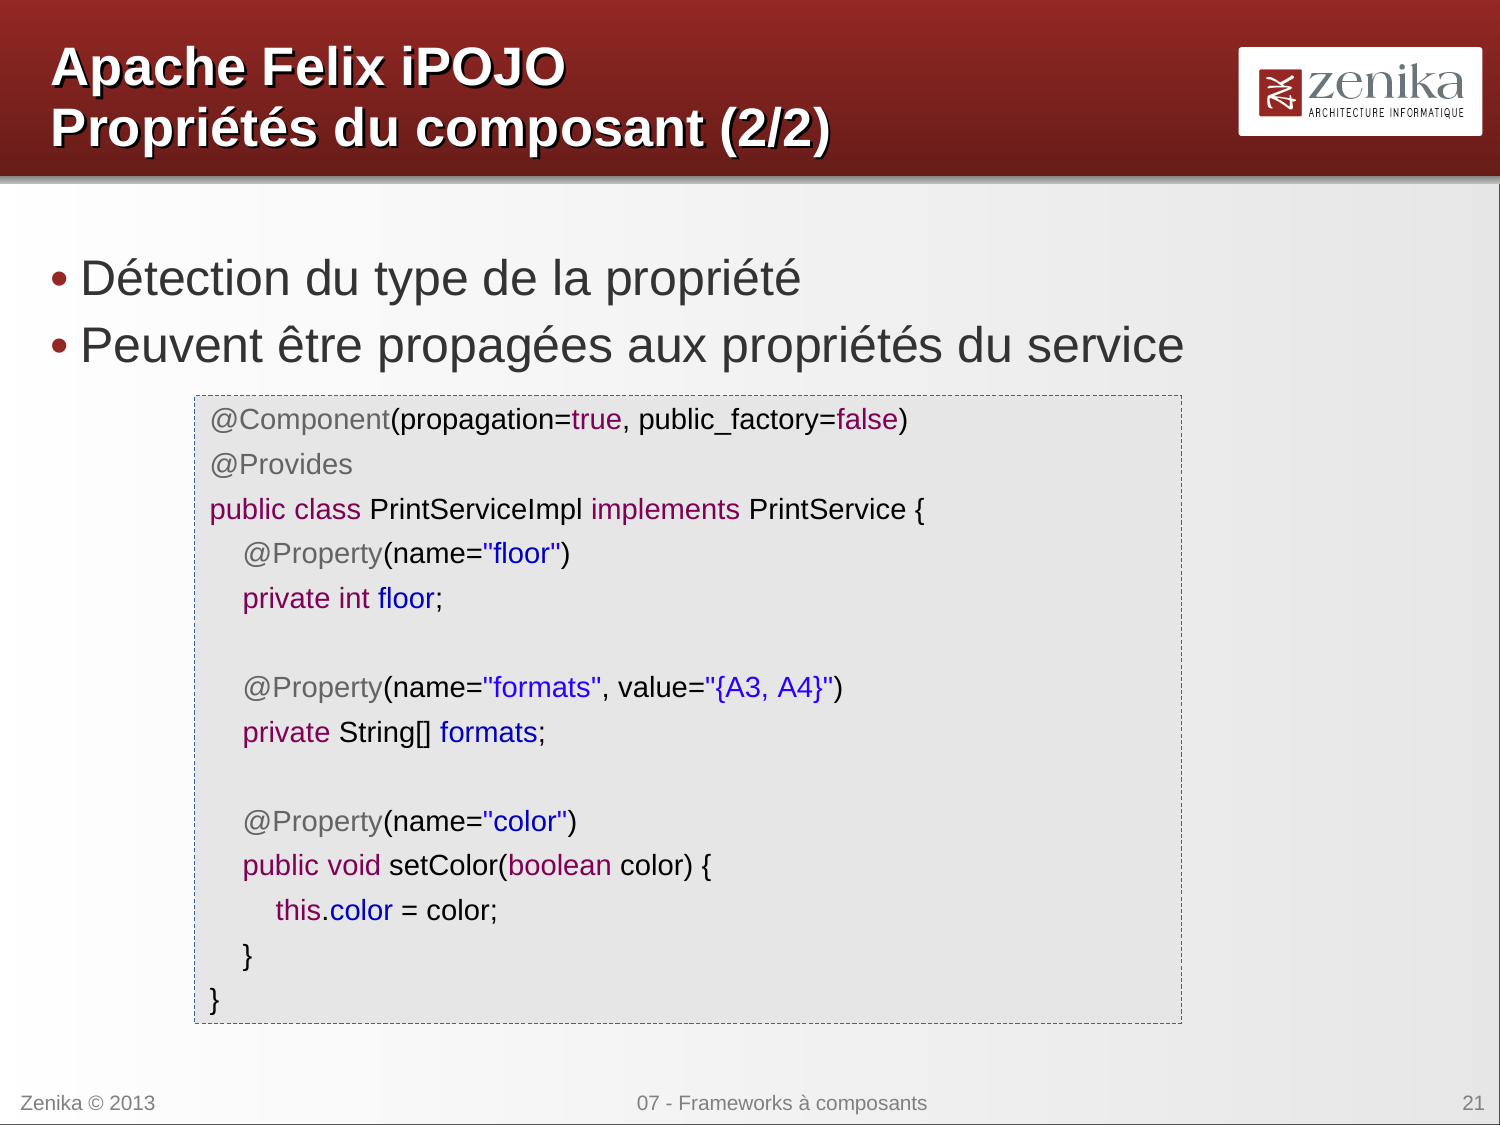

# Apache Felix iPOJO Propriétés du composant (2/2)
Détection du type de la propriété
Peuvent être propagées aux propriétés du service
@Component(propagation=true, public_factory=false)
@Provides
public class PrintServiceImpl implements PrintService {
 @Property(name="floor")
 private int floor;
 @Property(name="formats", value="{A3, A4}")
 private String[] formats;
 @Property(name="color")
 public void setColor(boolean color) {
 this.color = color;
 }
}